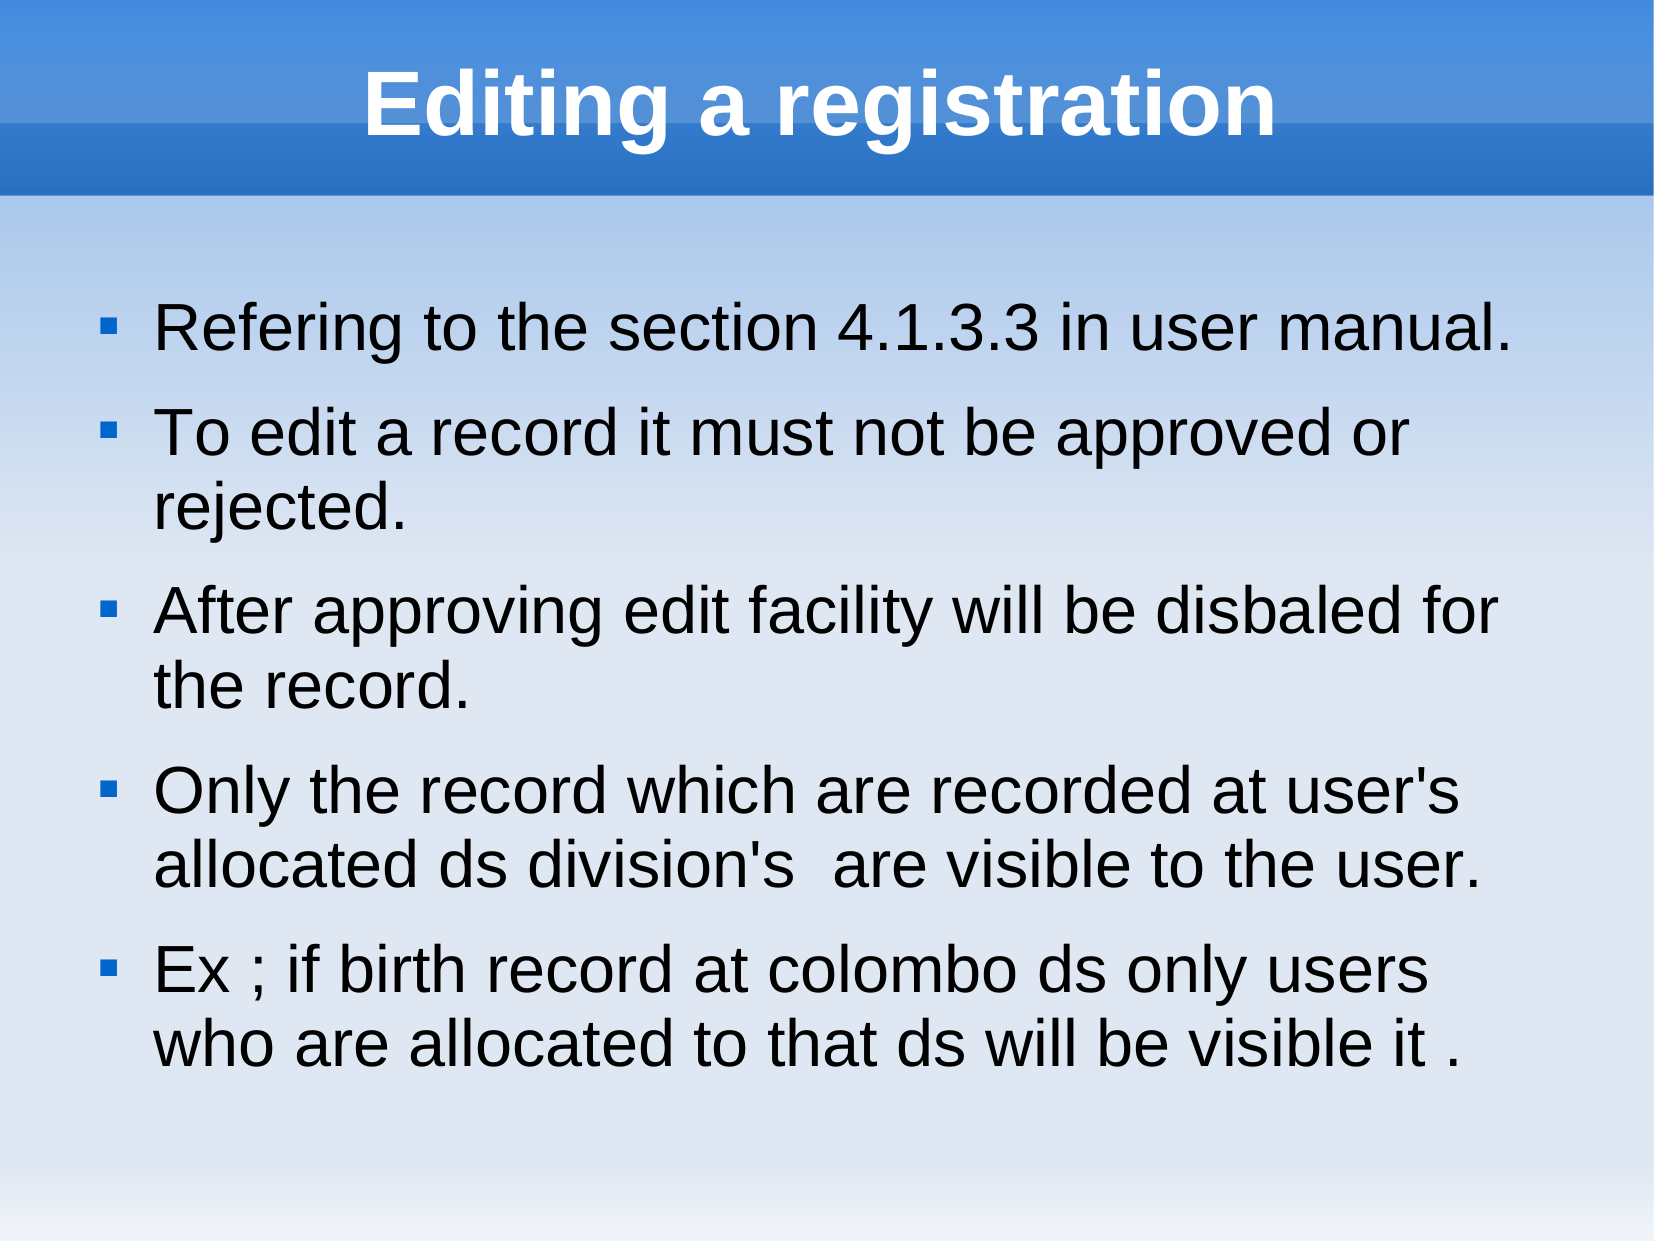

# Editing a registration
Refering to the section 4.1.3.3 in user manual.
To edit a record it must not be approved or rejected.
After approving edit facility will be disbaled for the record.
Only the record which are recorded at user's allocated ds division's are visible to the user.
Ex ; if birth record at colombo ds only users who are allocated to that ds will be visible it .